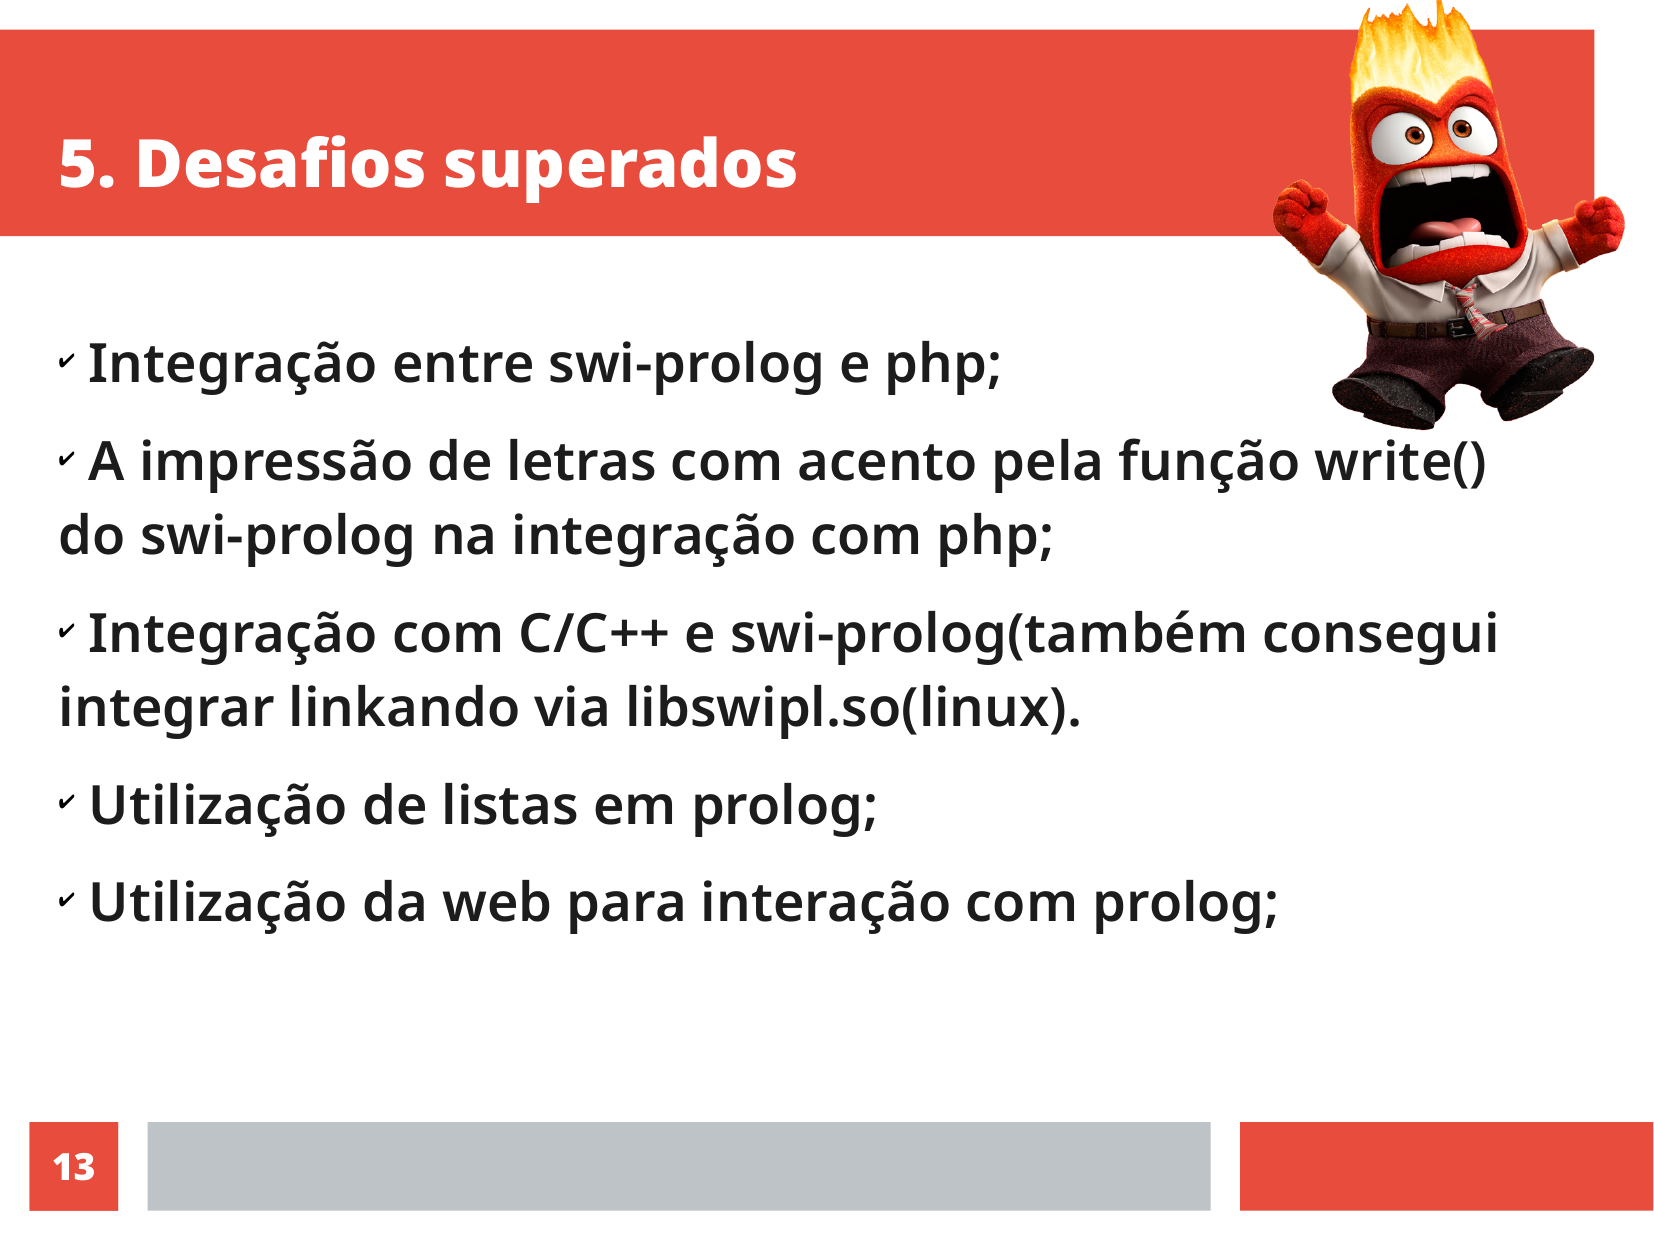

# 5. Desafios superados
 Integração entre swi-prolog e php;
 A impressão de letras com acento pela função write() do swi-prolog na integração com php;
 Integração com C/C++ e swi-prolog(também consegui integrar linkando via libswipl.so(linux).
 Utilização de listas em prolog;
 Utilização da web para interação com prolog;
13